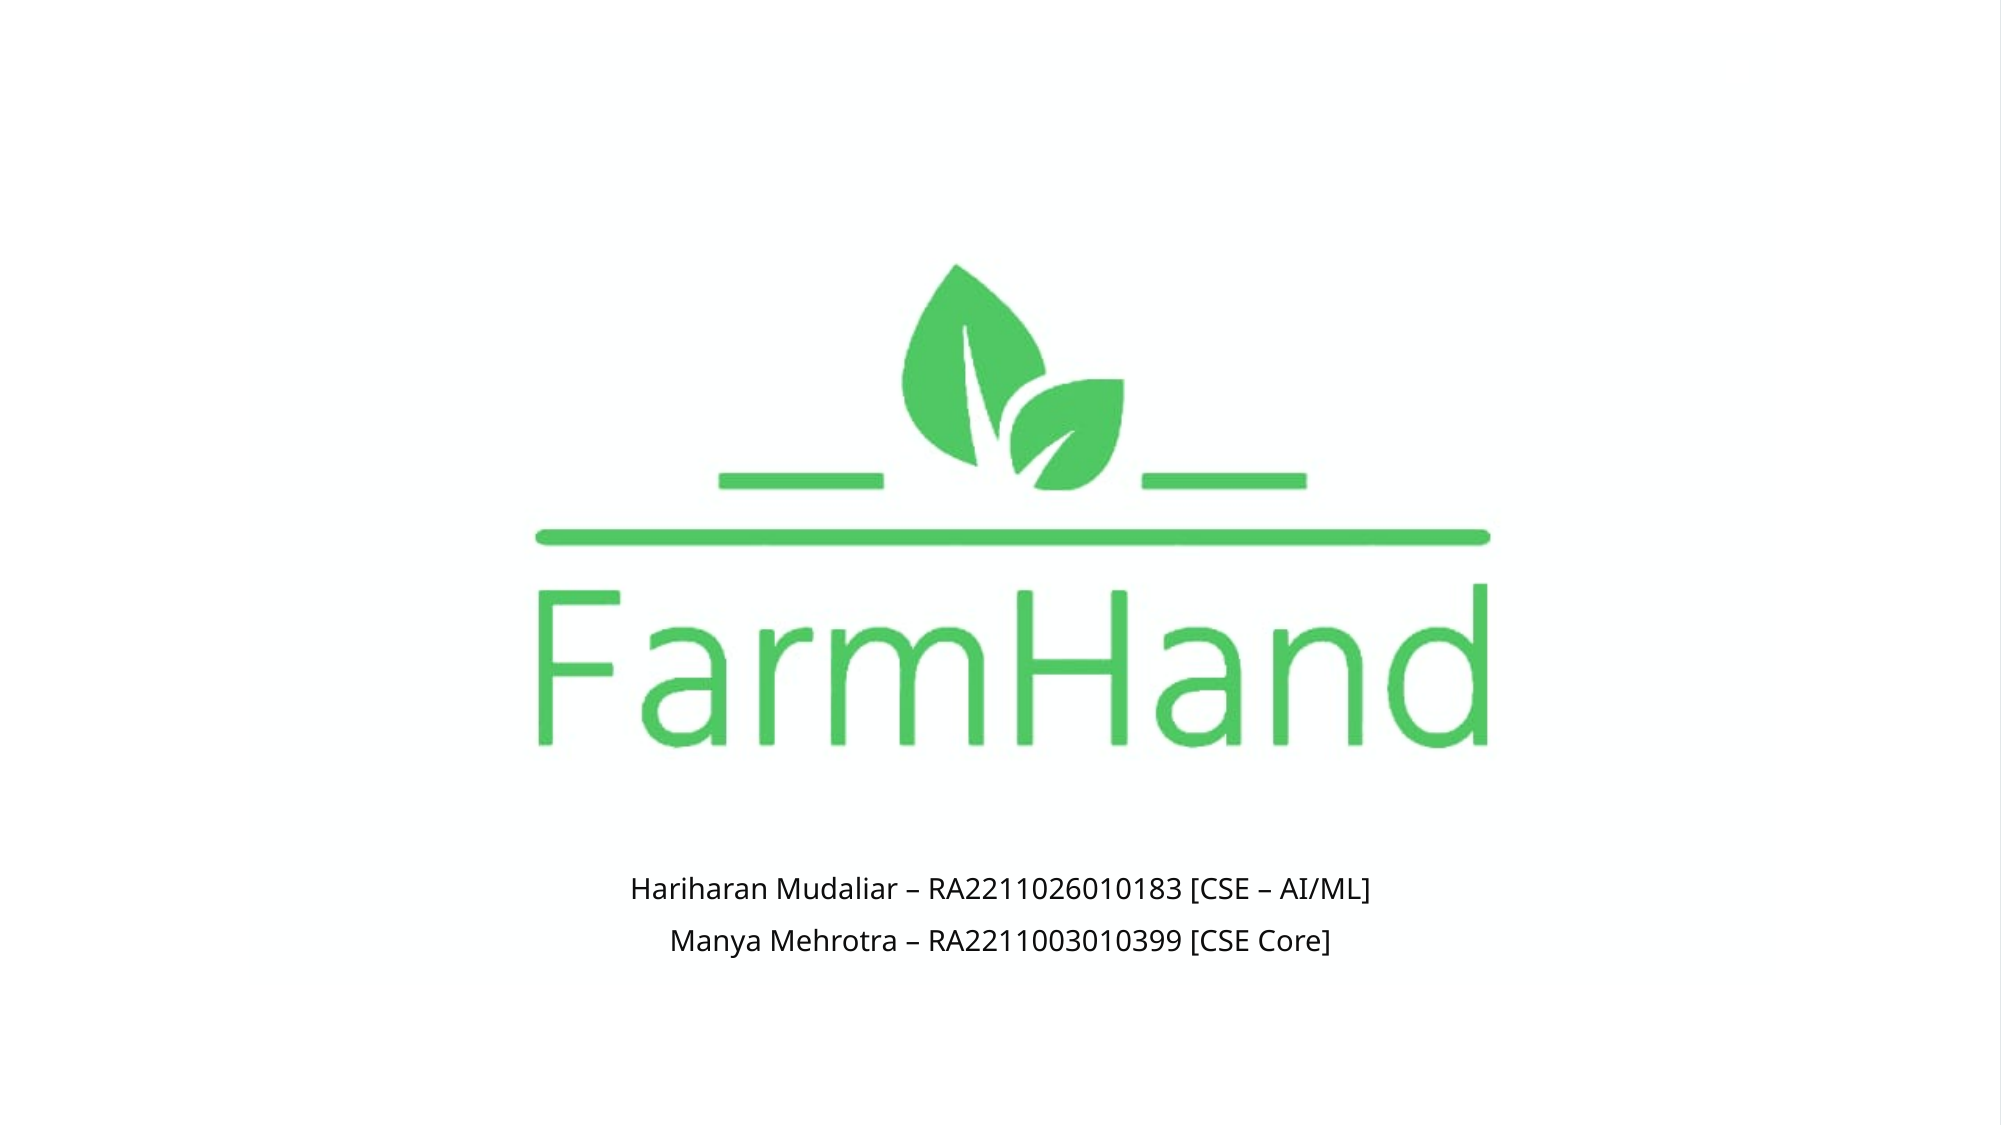

# Hariharan Mudaliar – RA2211026010183 [CSE – AI/ML]
Manya Mehrotra – RA2211003010399 [CSE Core]